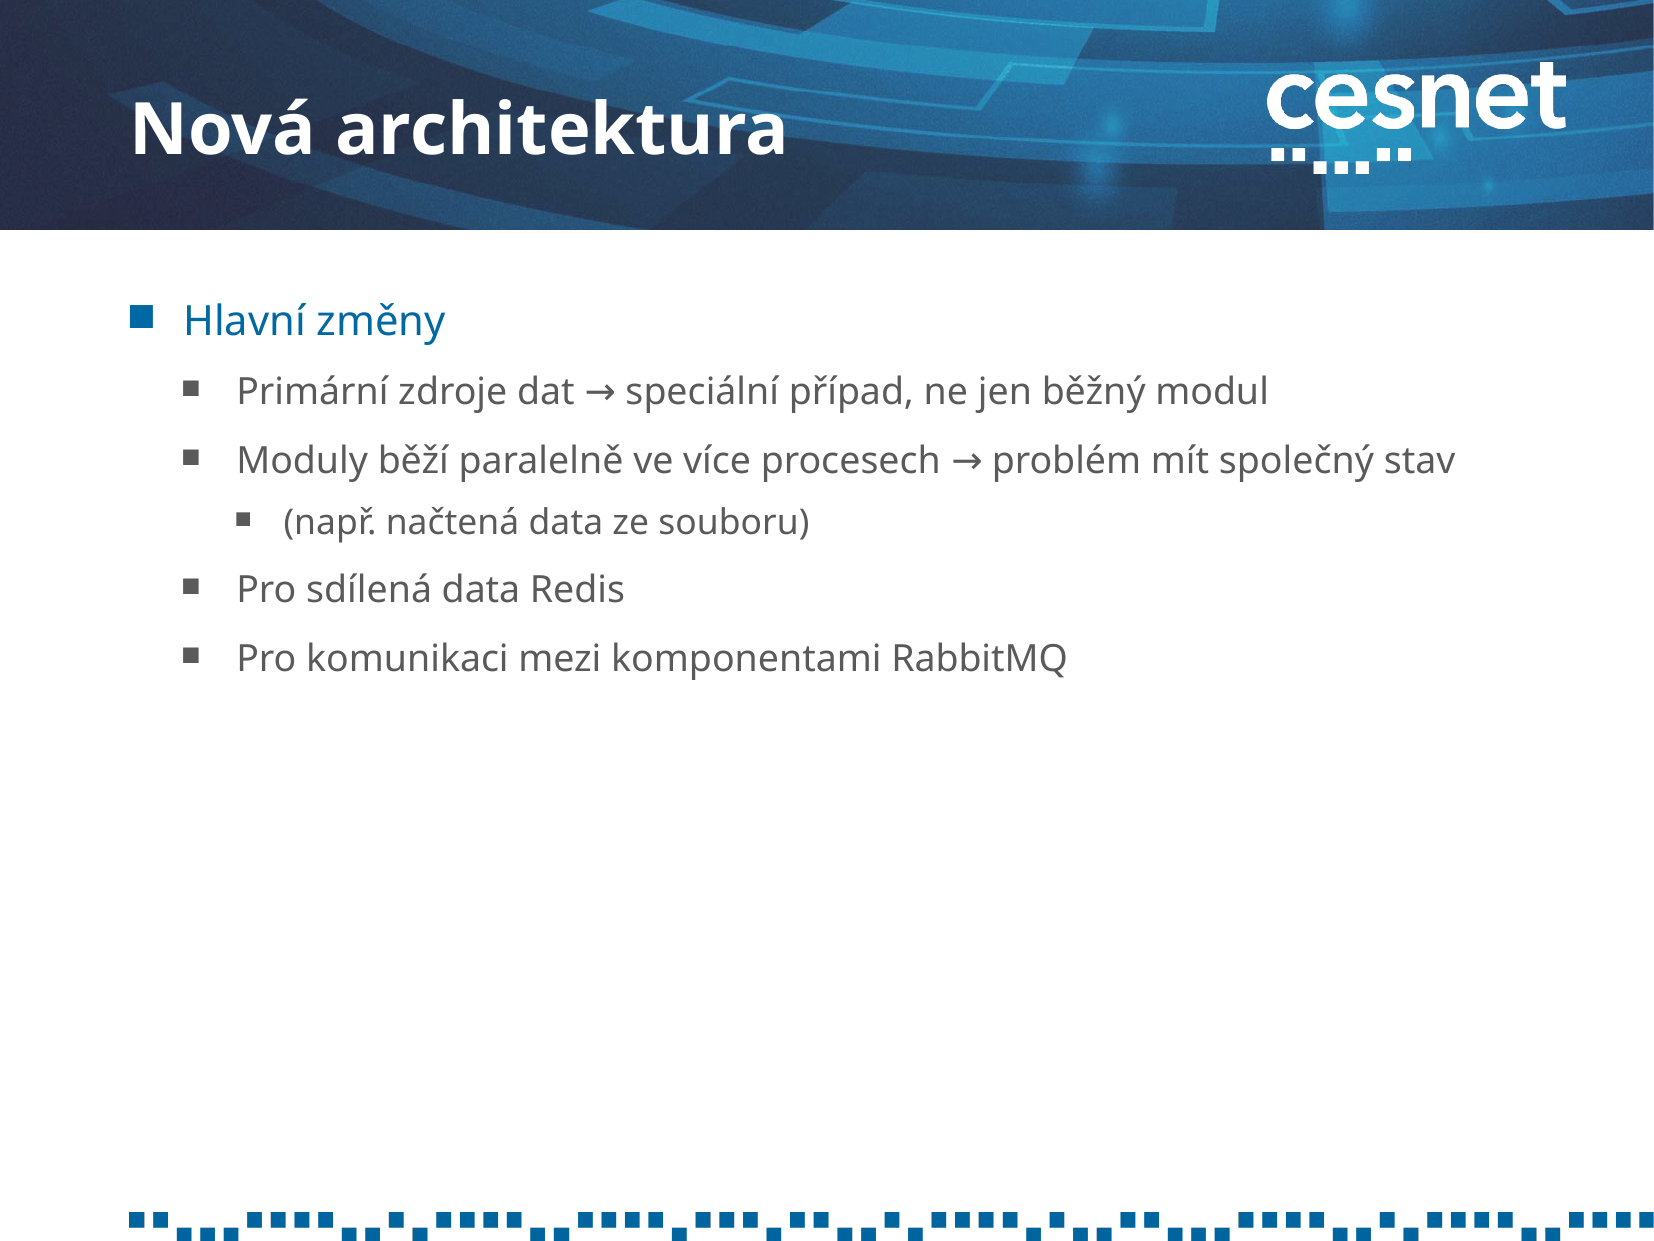

# Nová architektura
Hlavní změny
Primární zdroje dat → speciální případ, ne jen běžný modul
Moduly běží paralelně ve více procesech → problém mít společný stav
(např. načtená data ze souboru)
Pro sdílená data Redis
Pro komunikaci mezi komponentami RabbitMQ